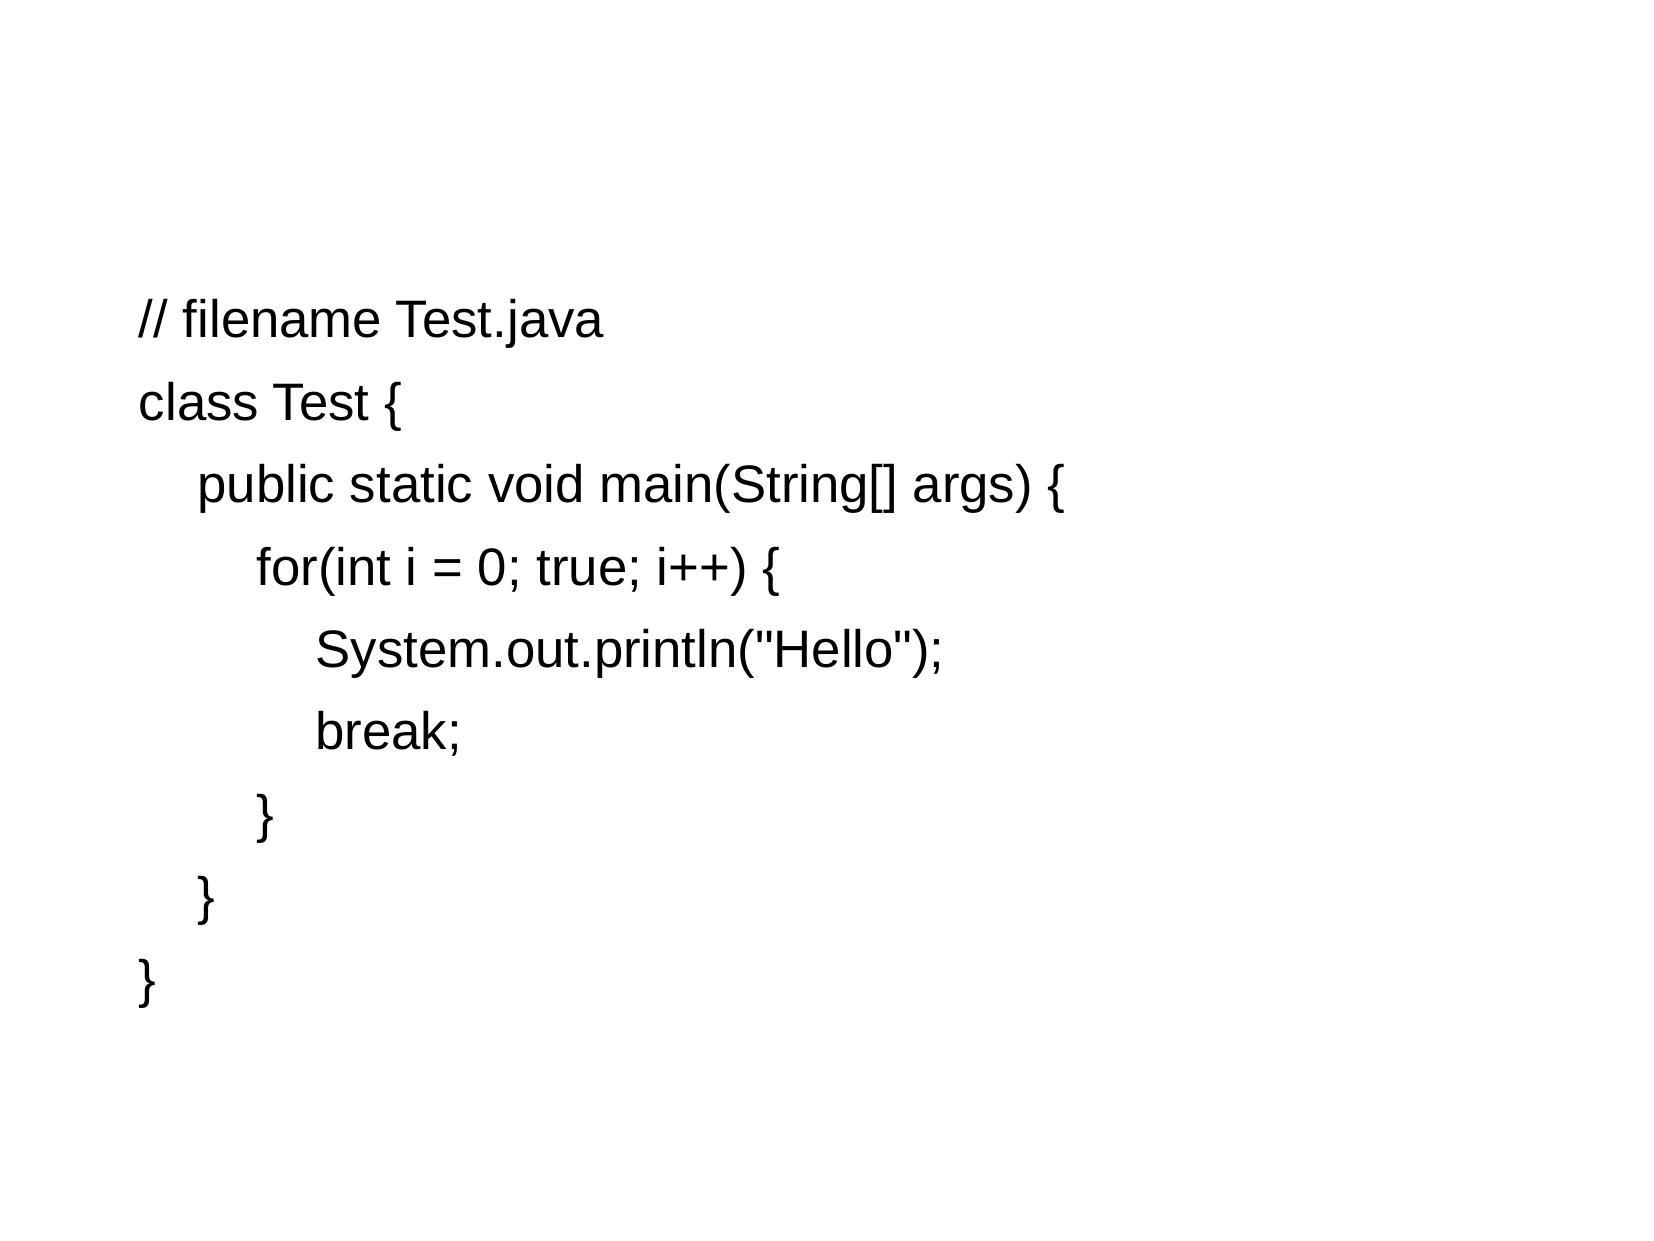

#
// filename Test.java
class Test {
 public static void main(String[] args) {
 for(int i = 0; true; i++) {
 System.out.println("Hello");
 break;
 }
 }
}